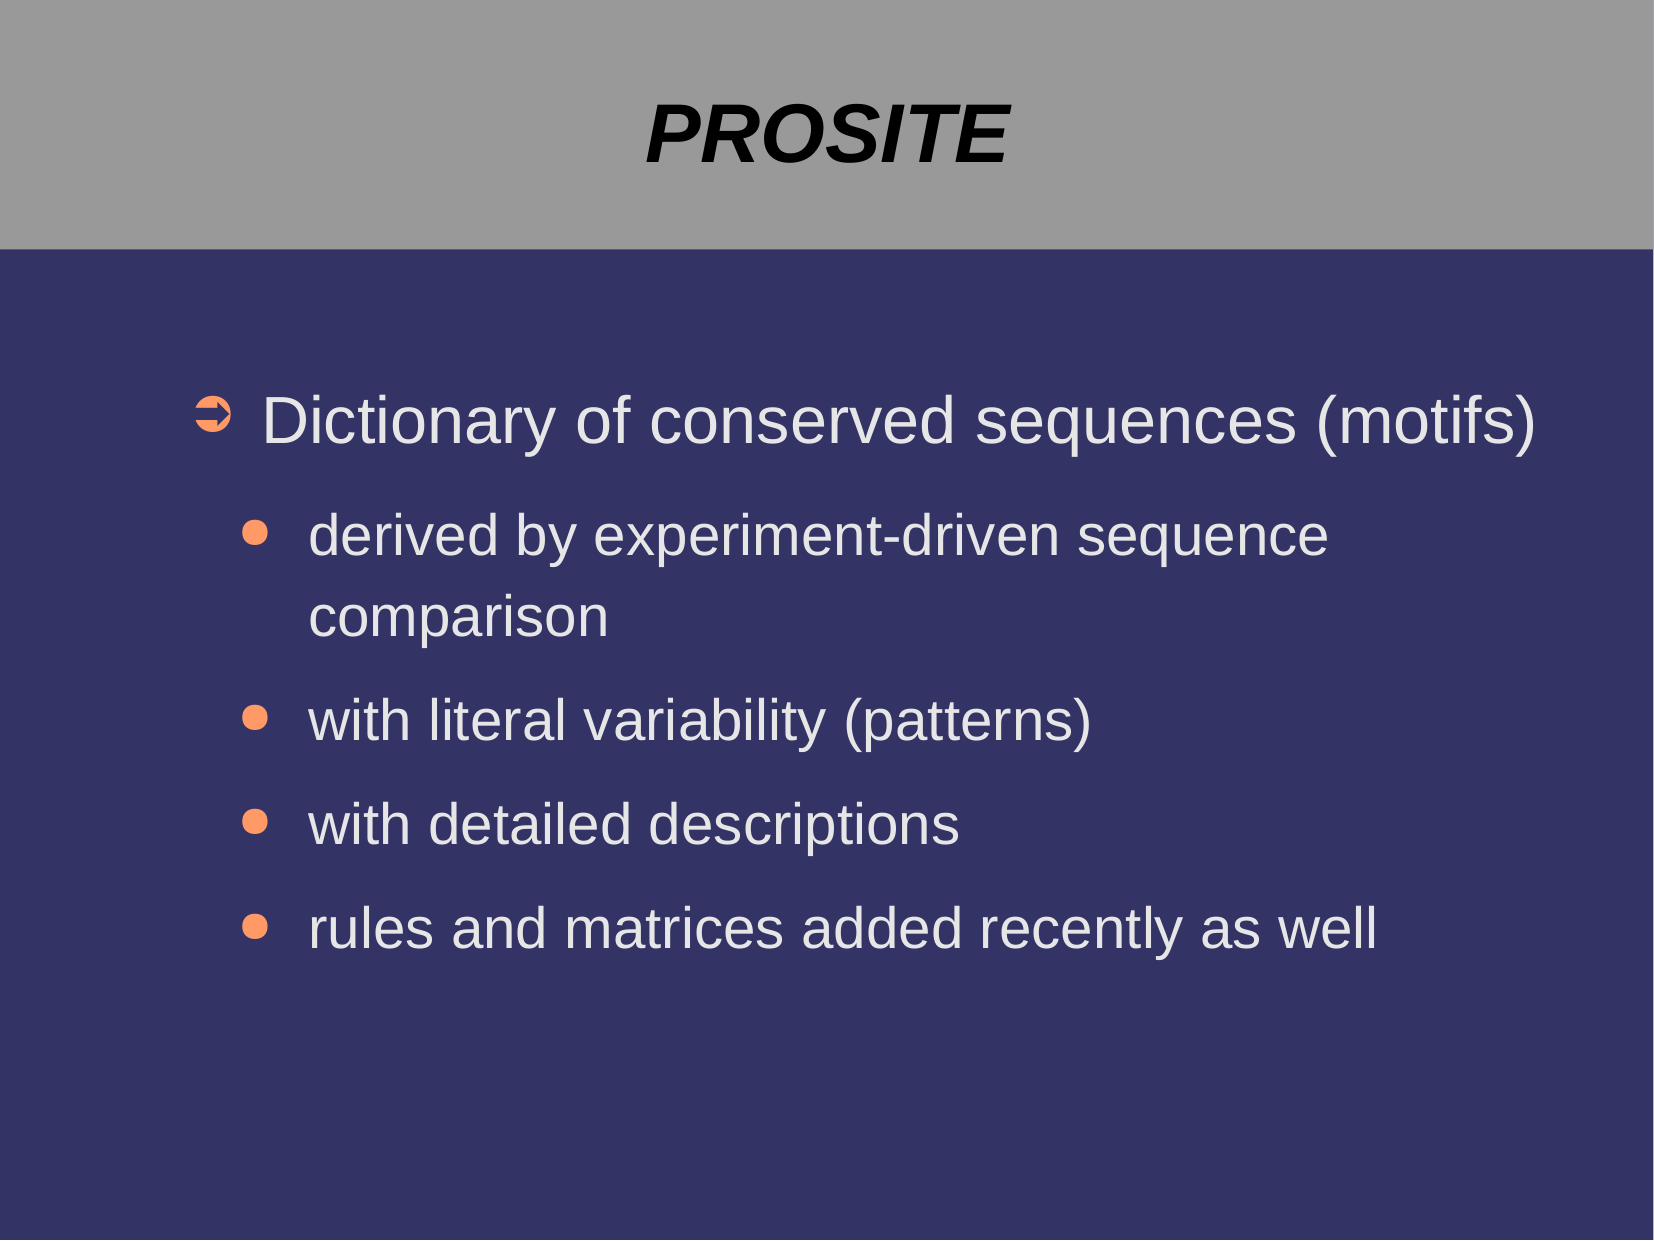

# PROSITE
Dictionary of conserved sequences (motifs)
derived by experiment-driven sequence comparison
with literal variability (patterns)
with detailed descriptions
rules and matrices added recently as well